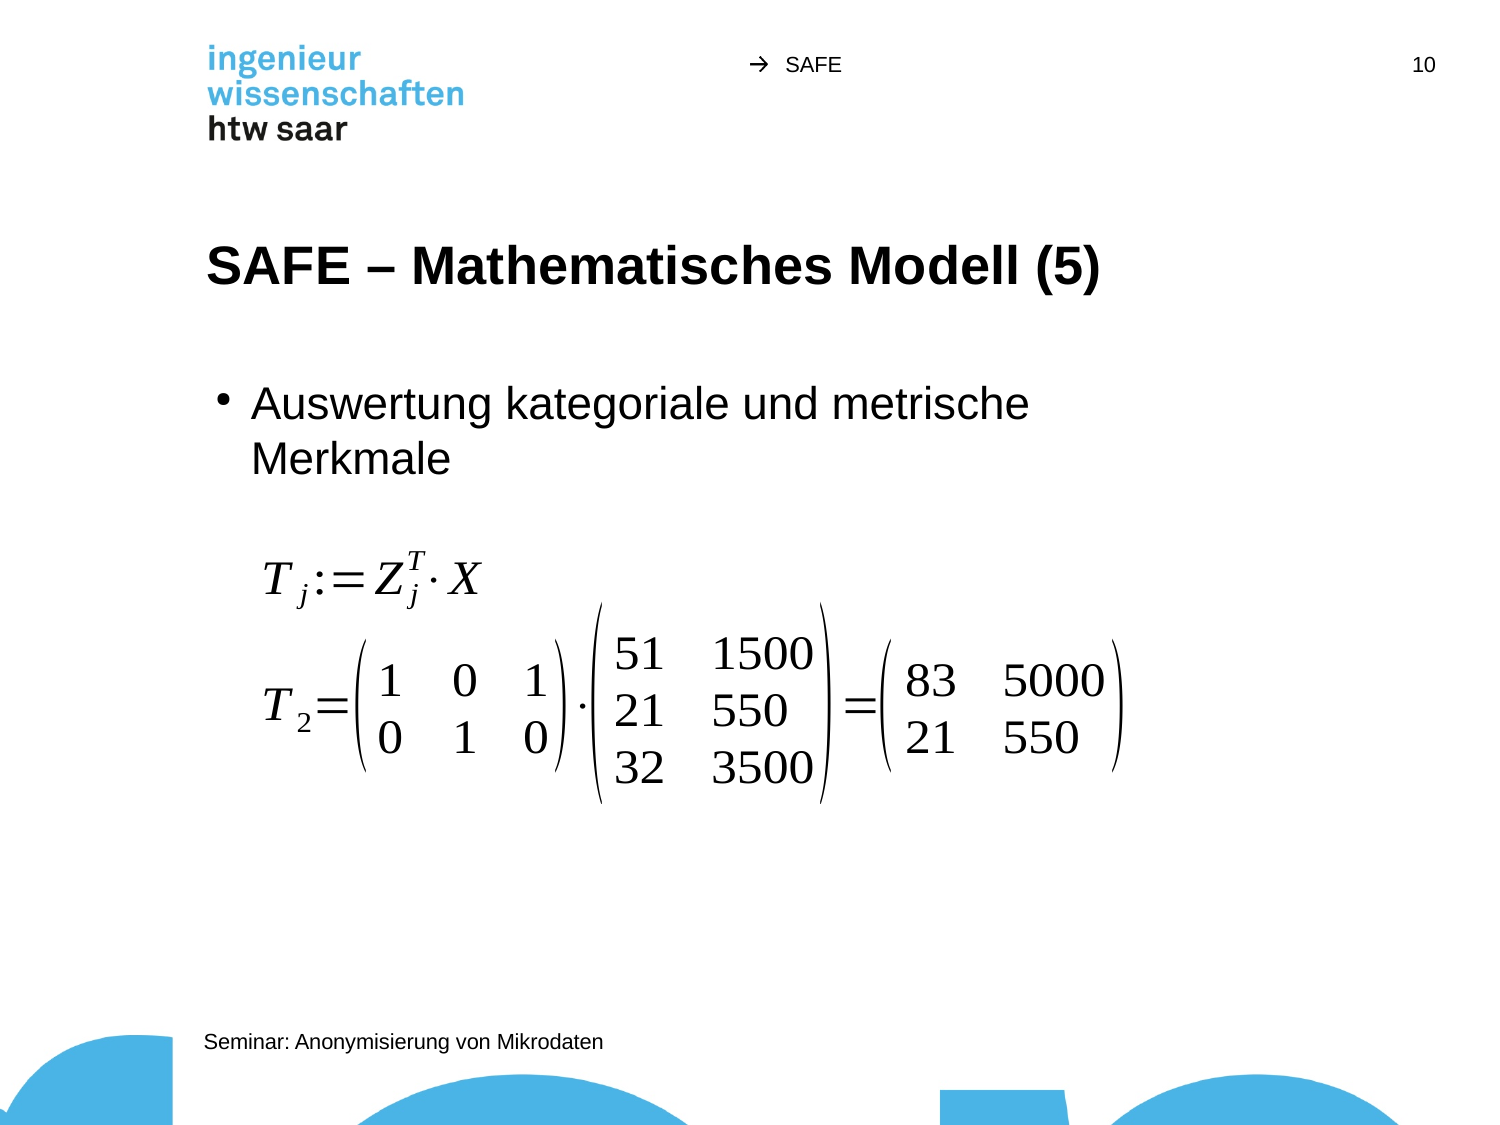

SAFE
SAFE – Mathematisches Modell (5)
Auswertung kategoriale und metrische Merkmale
Seminar: Anonymisierung von Mikrodaten